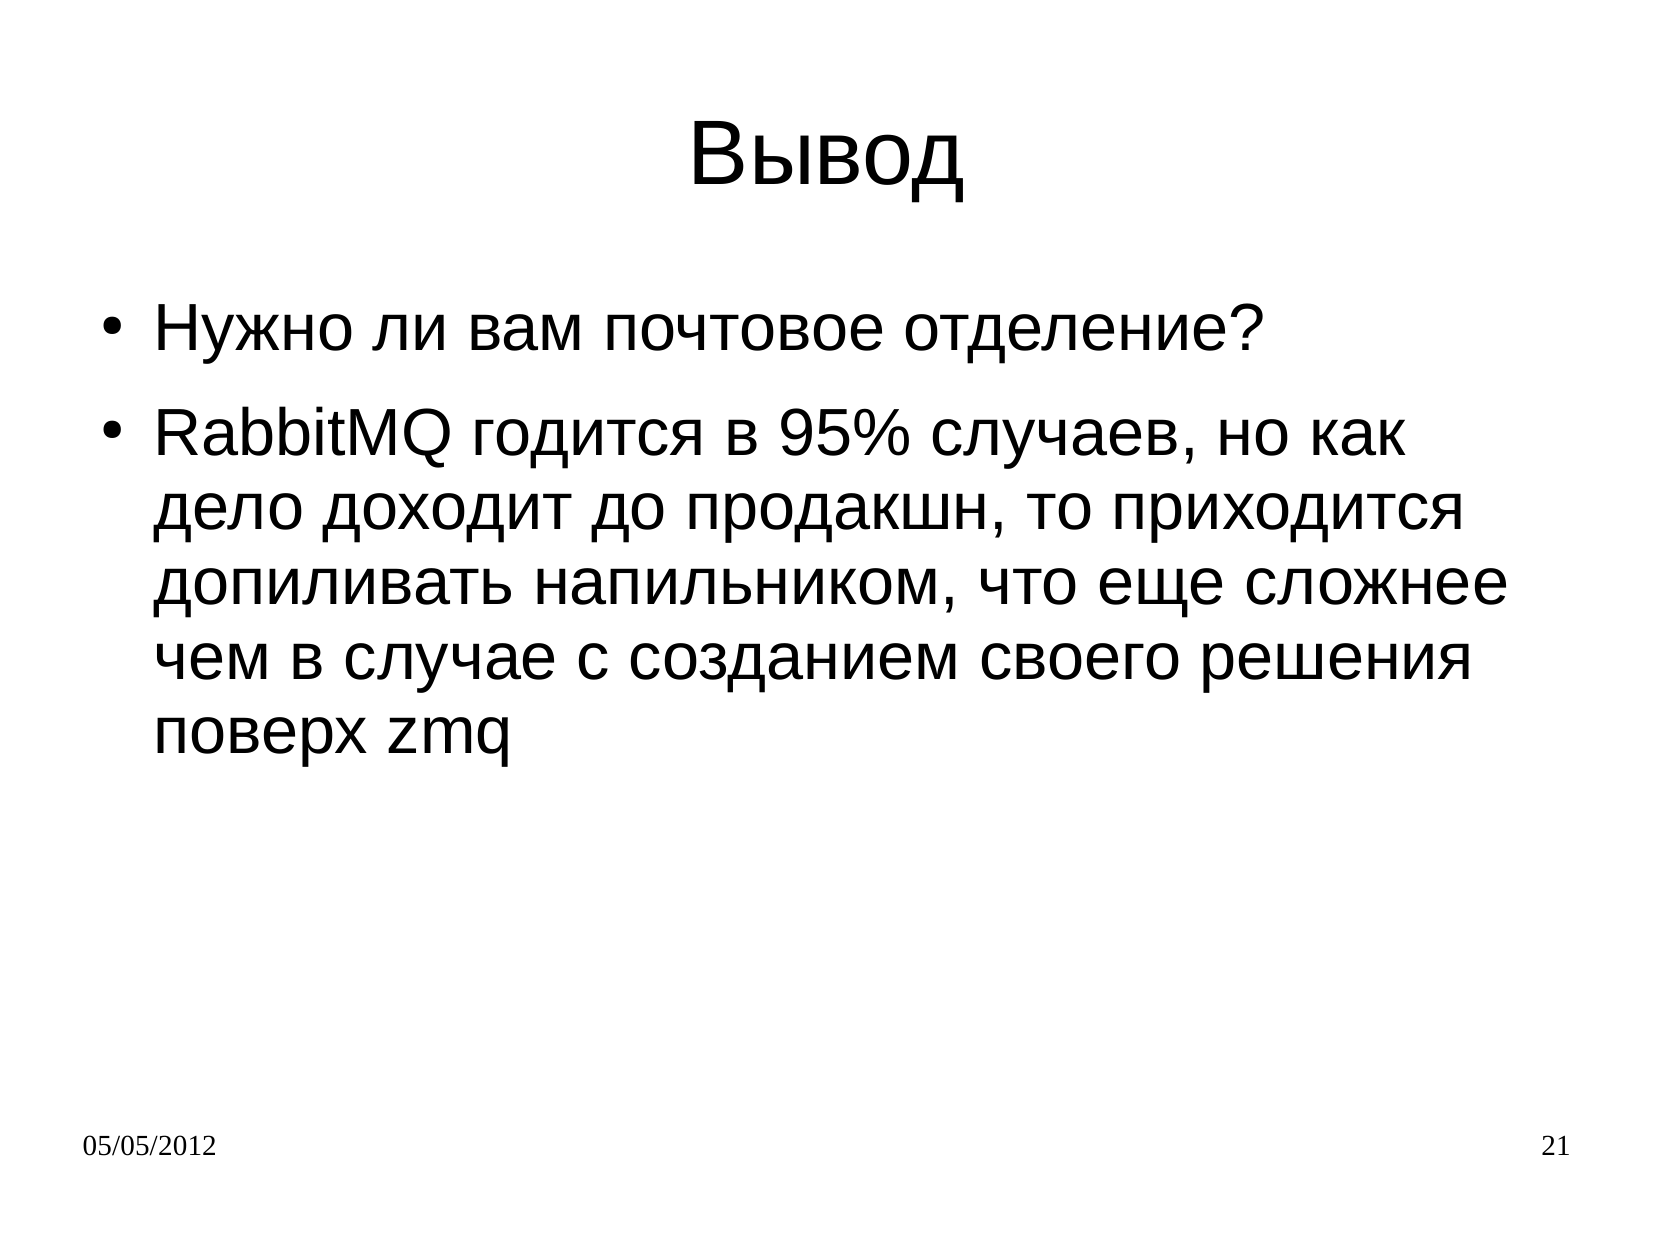

# Вывод
Нужно ли вам почтовое отделение?
RabbitMQ годится в 95% случаев, но как дело доходит до продакшн, то приходится допиливать напильником, что еще сложнее чем в случае с созданием своего решения поверх zmq
05/05/2012
21